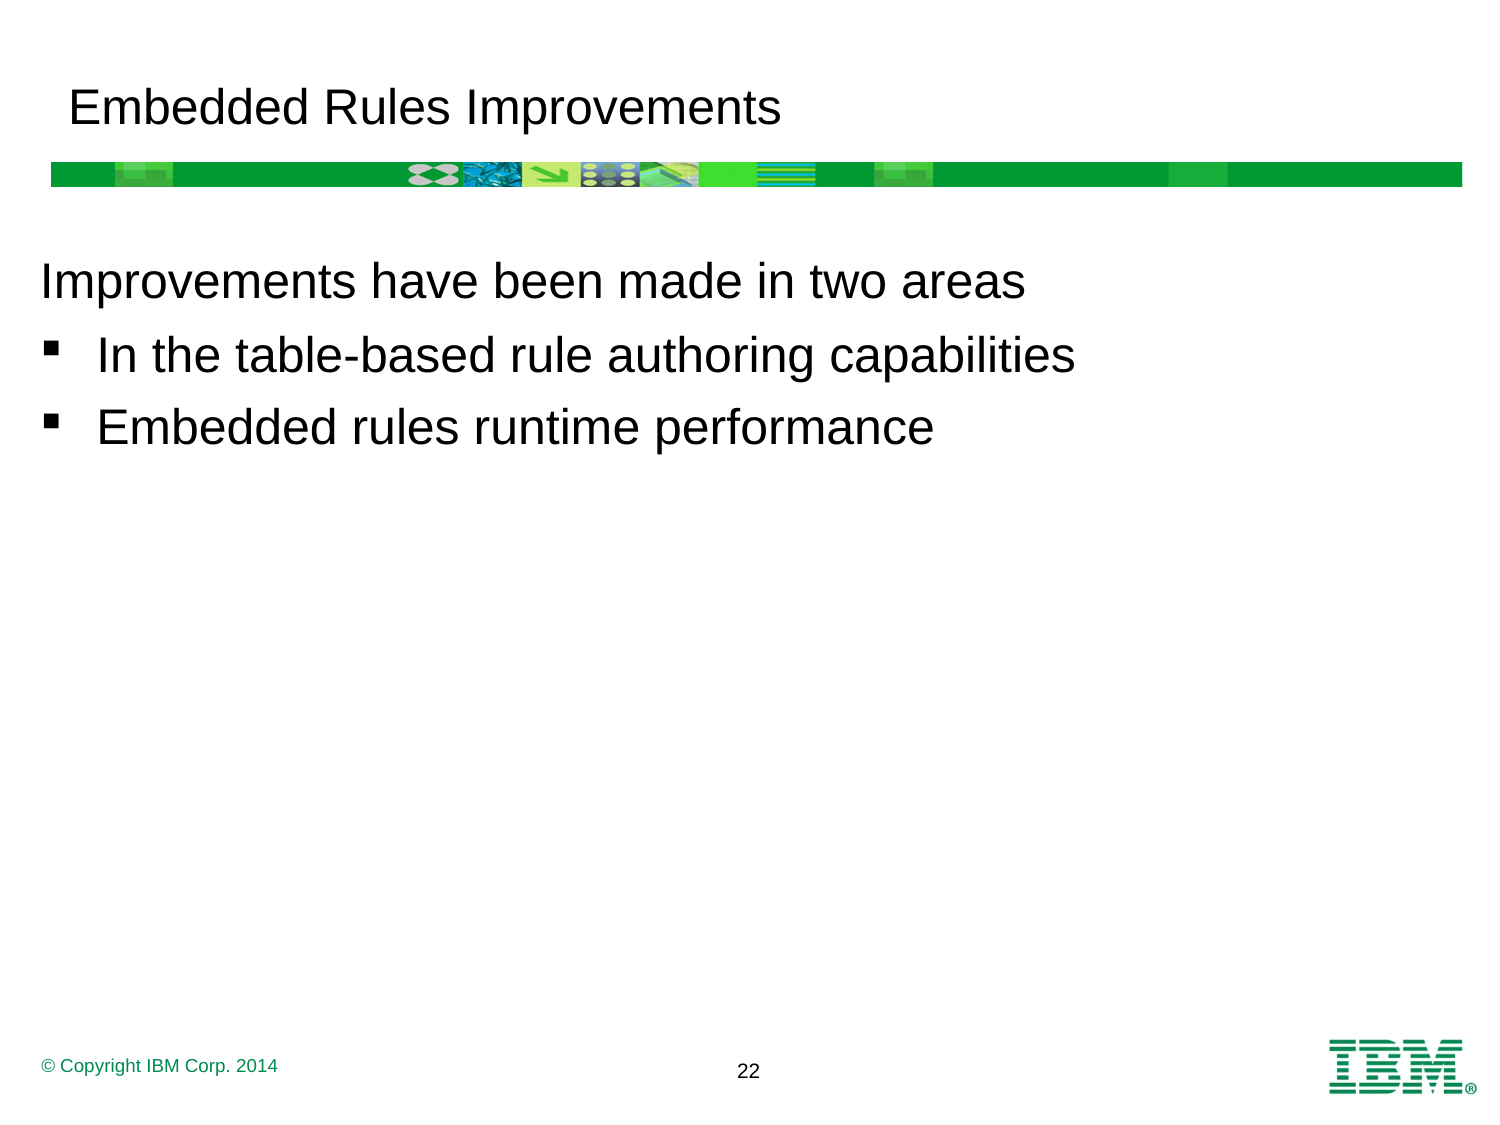

# Embedded Rules Improvements
Improvements have been made in two areas
In the table-based rule authoring capabilities
Embedded rules runtime performance
22